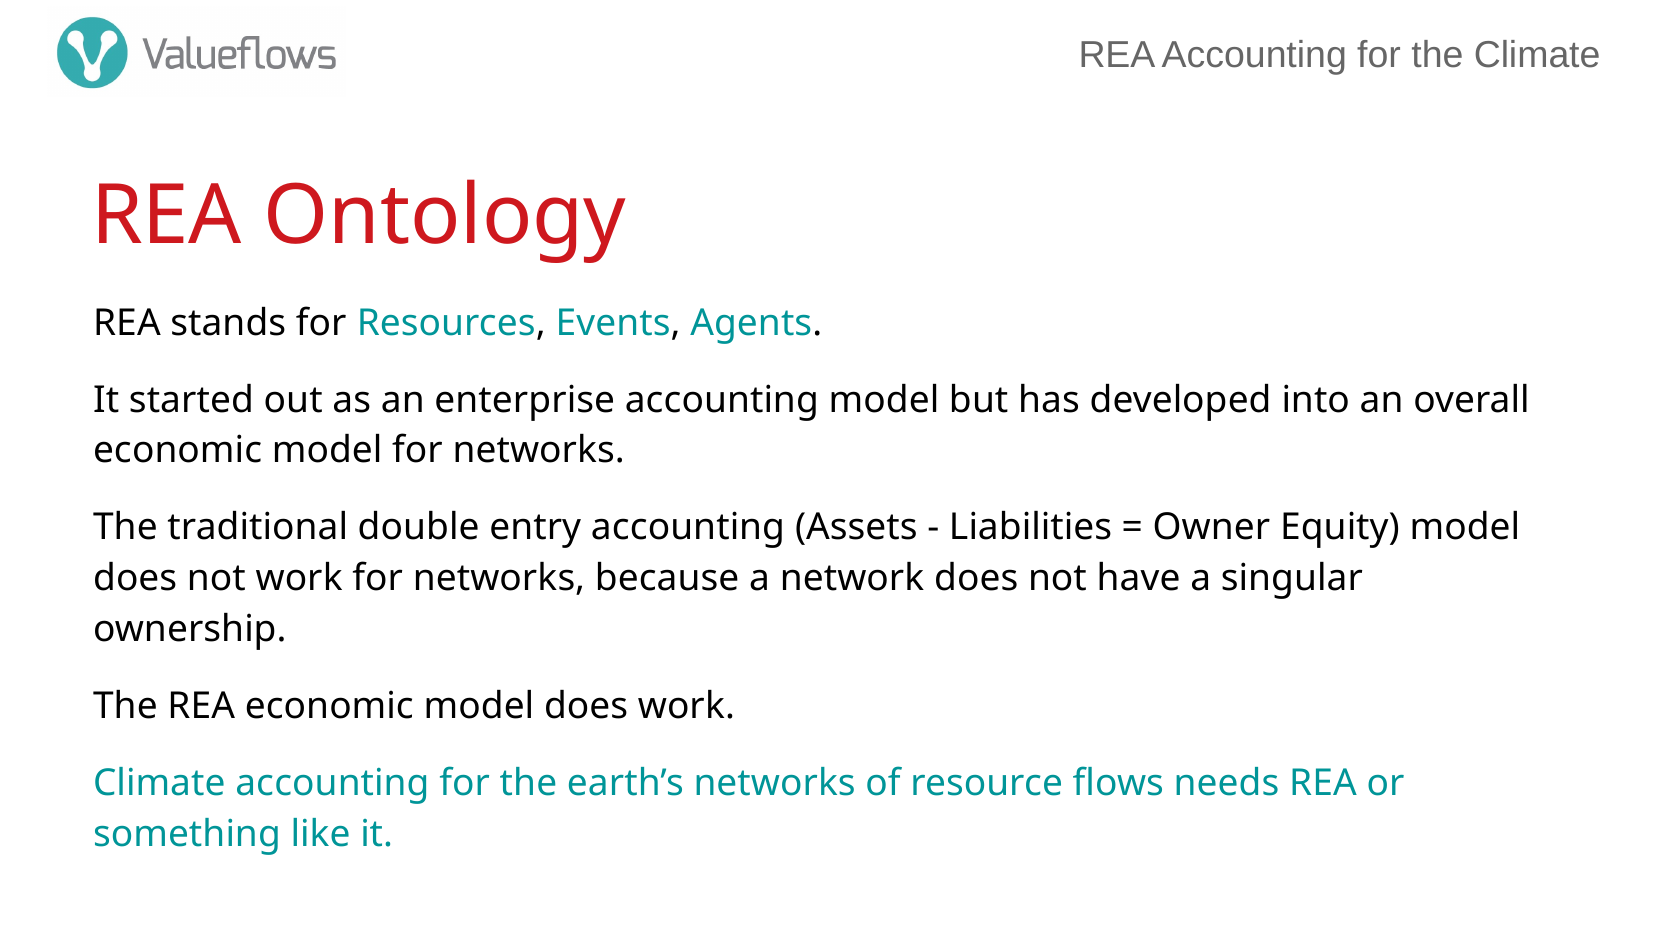

REA Accounting for the Climate
REA Ontology
# REA stands for Resources, Events, Agents.
It started out as an enterprise accounting model but has developed into an overall economic model for networks.
The traditional double entry accounting (Assets - Liabilities = Owner Equity) model does not work for networks, because a network does not have a singular ownership.
The REA economic model does work.
Climate accounting for the earth’s networks of resource flows needs REA or something like it.